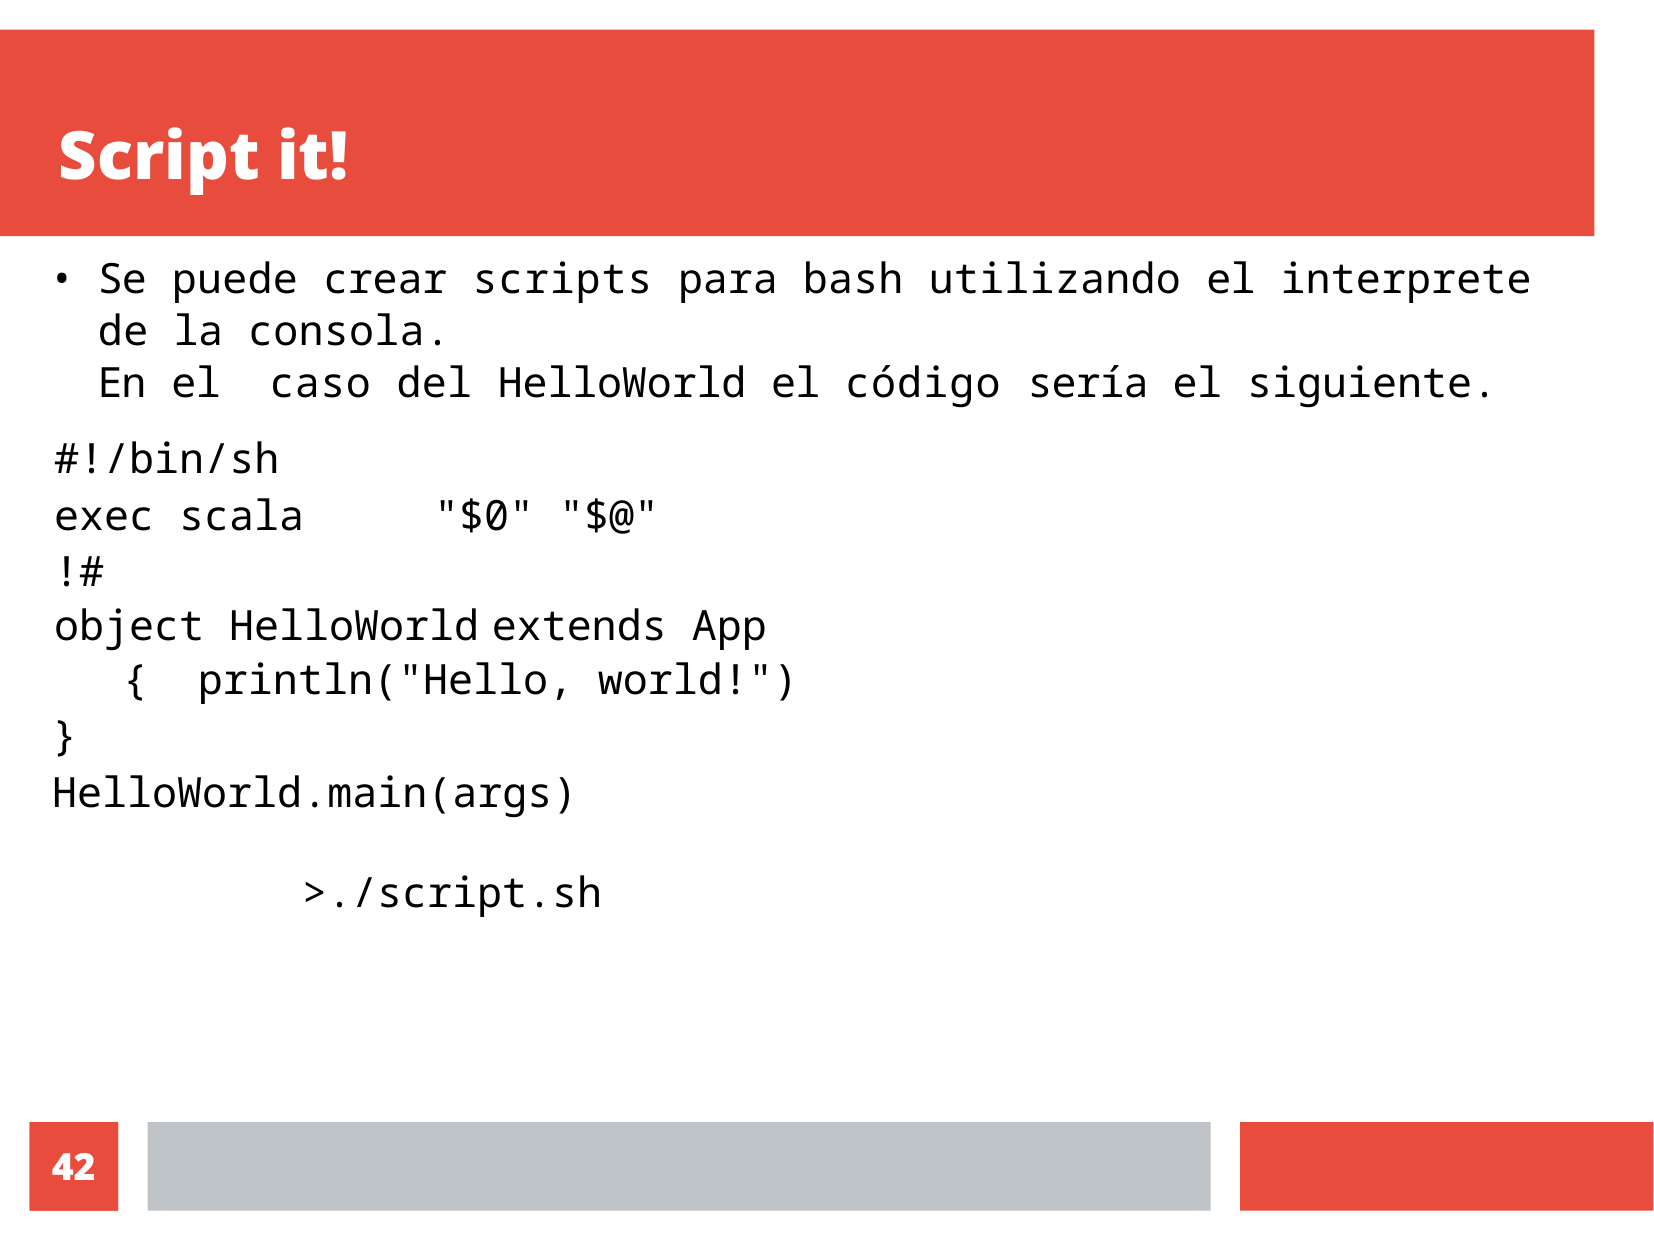

# Script it!
Se puede crear scripts para bash utilizando el interprete
de la consola.
En el caso del HelloWorld el código sería el siguiente.
#!/bin/sh
exec scala	"$0" "$@"
!#
object HelloWorld	extends App { println("Hello, world!")
}
HelloWorld.main(args)
>./script.sh
42